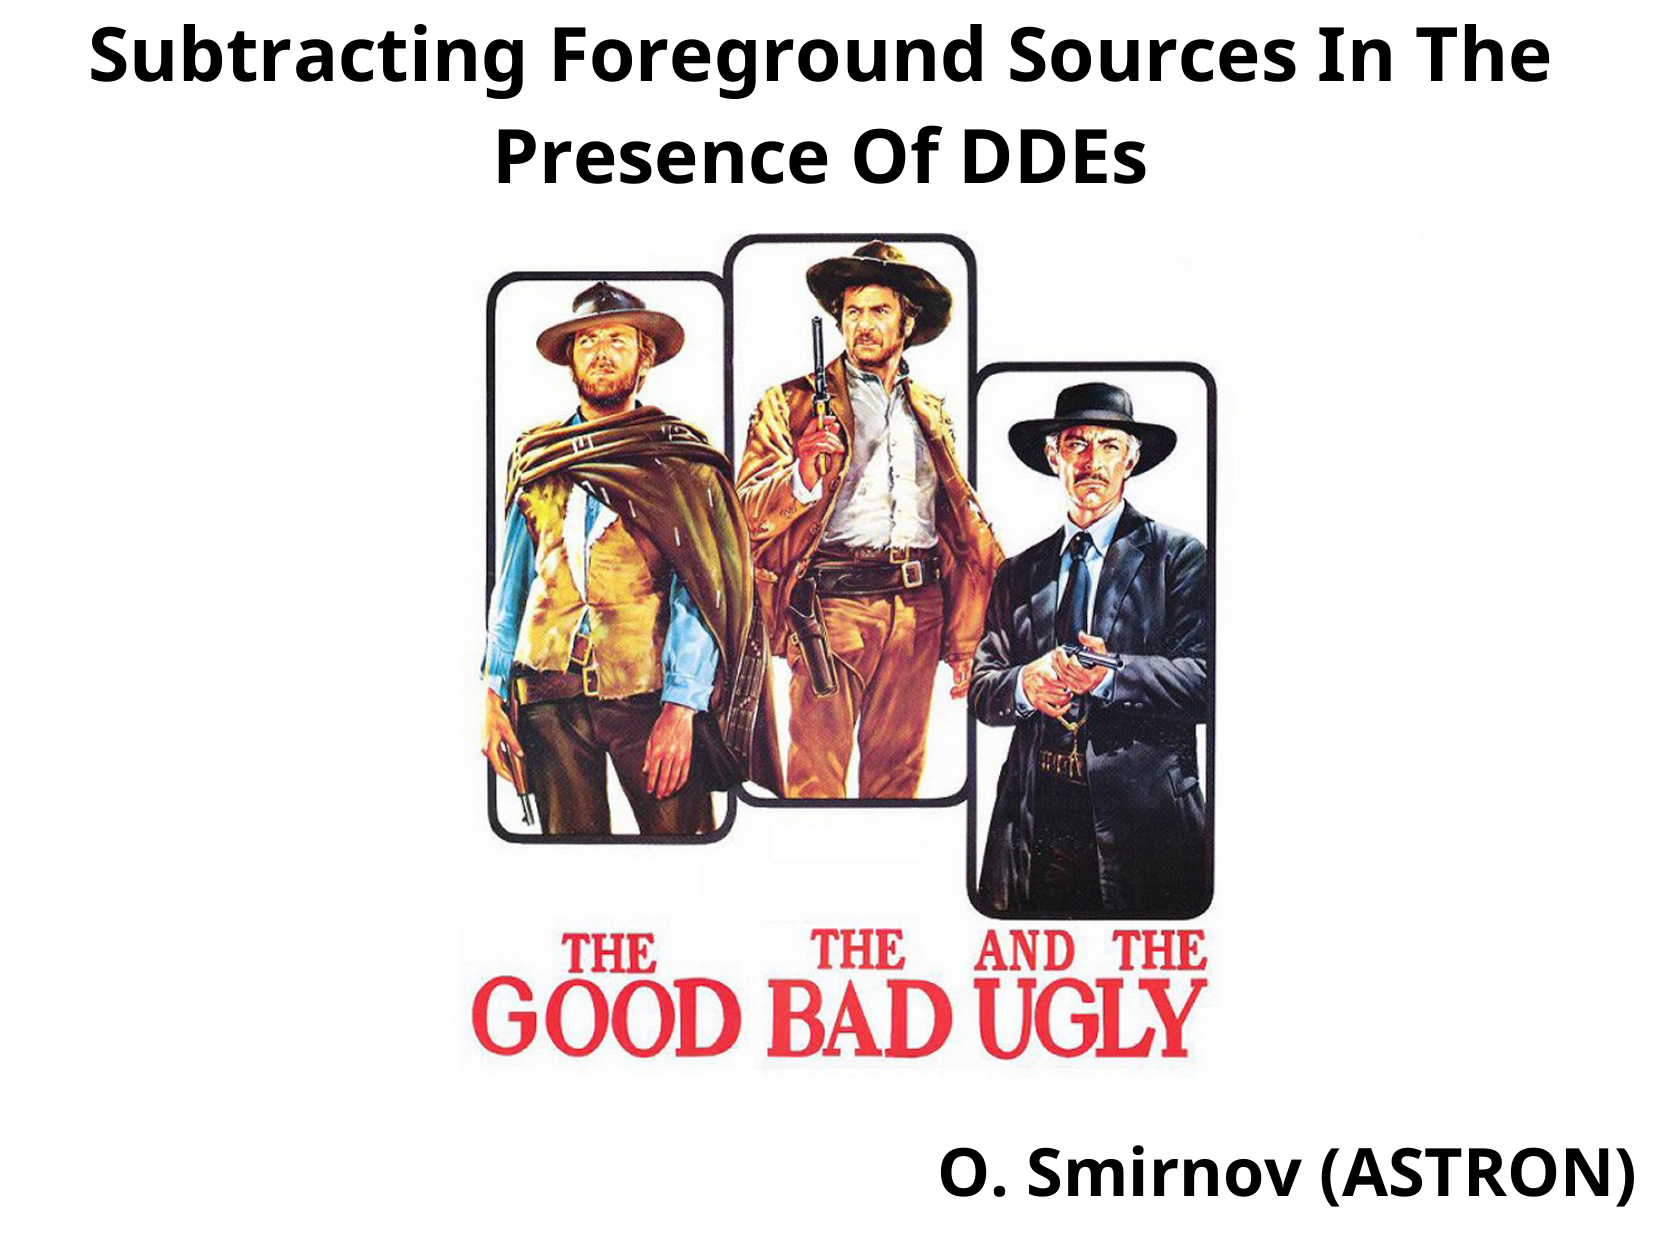

# Subtracting Foreground Sources In The Presence Of DDEs
O. Smirnov (ASTRON)